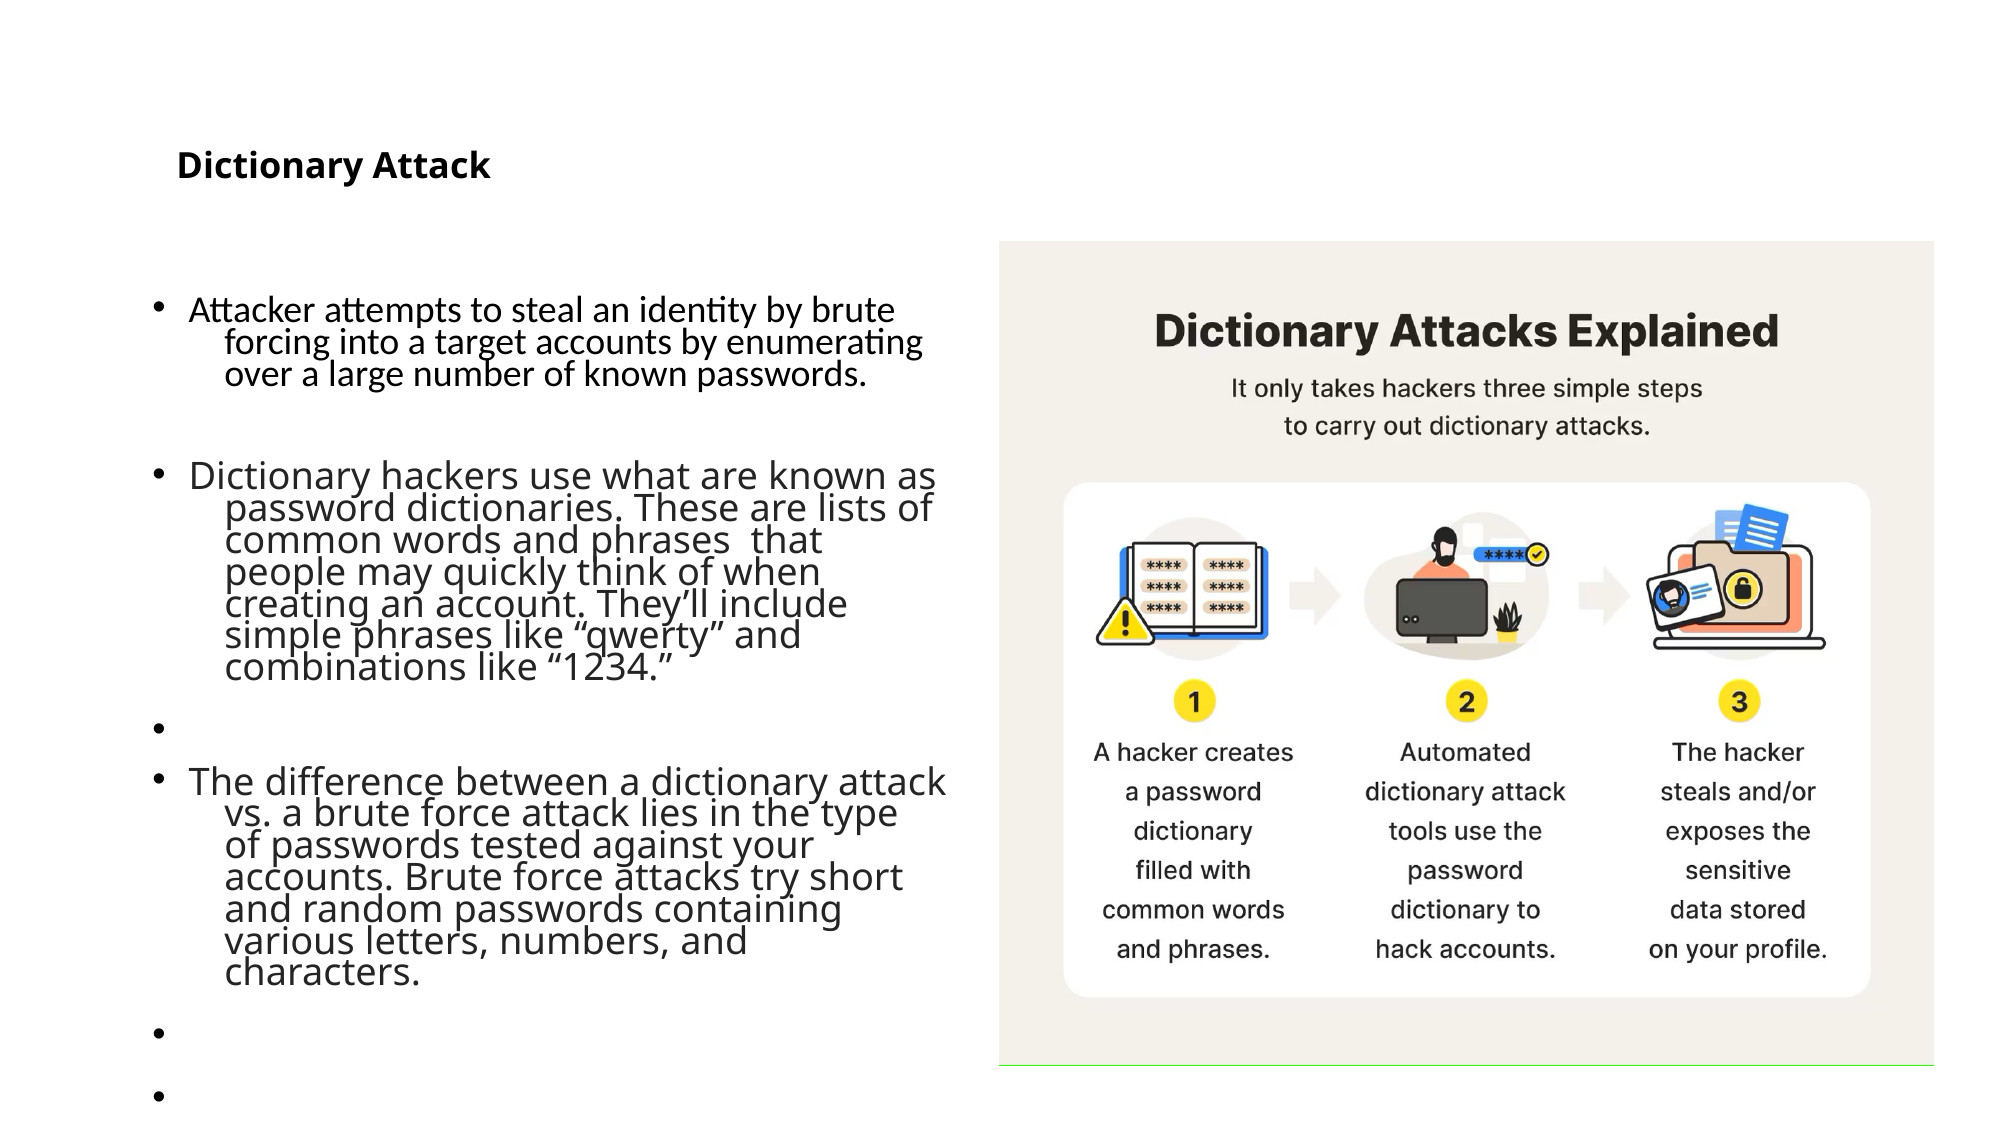

# Dictionary Attack
Attacker attempts to steal an identity by brute forcing into a target accounts by enumerating over a large number of known passwords.
Dictionary hackers use what are known as password dictionaries. These are lists of common words and phrases  that people may quickly think of when creating an account. They’ll include simple phrases like “qwerty” and  combinations like “1234.”
The difference between a dictionary attack vs. a brute force attack lies in the type of passwords tested against your accounts. Brute force attacks try short and random passwords containing various letters, numbers, and characters.